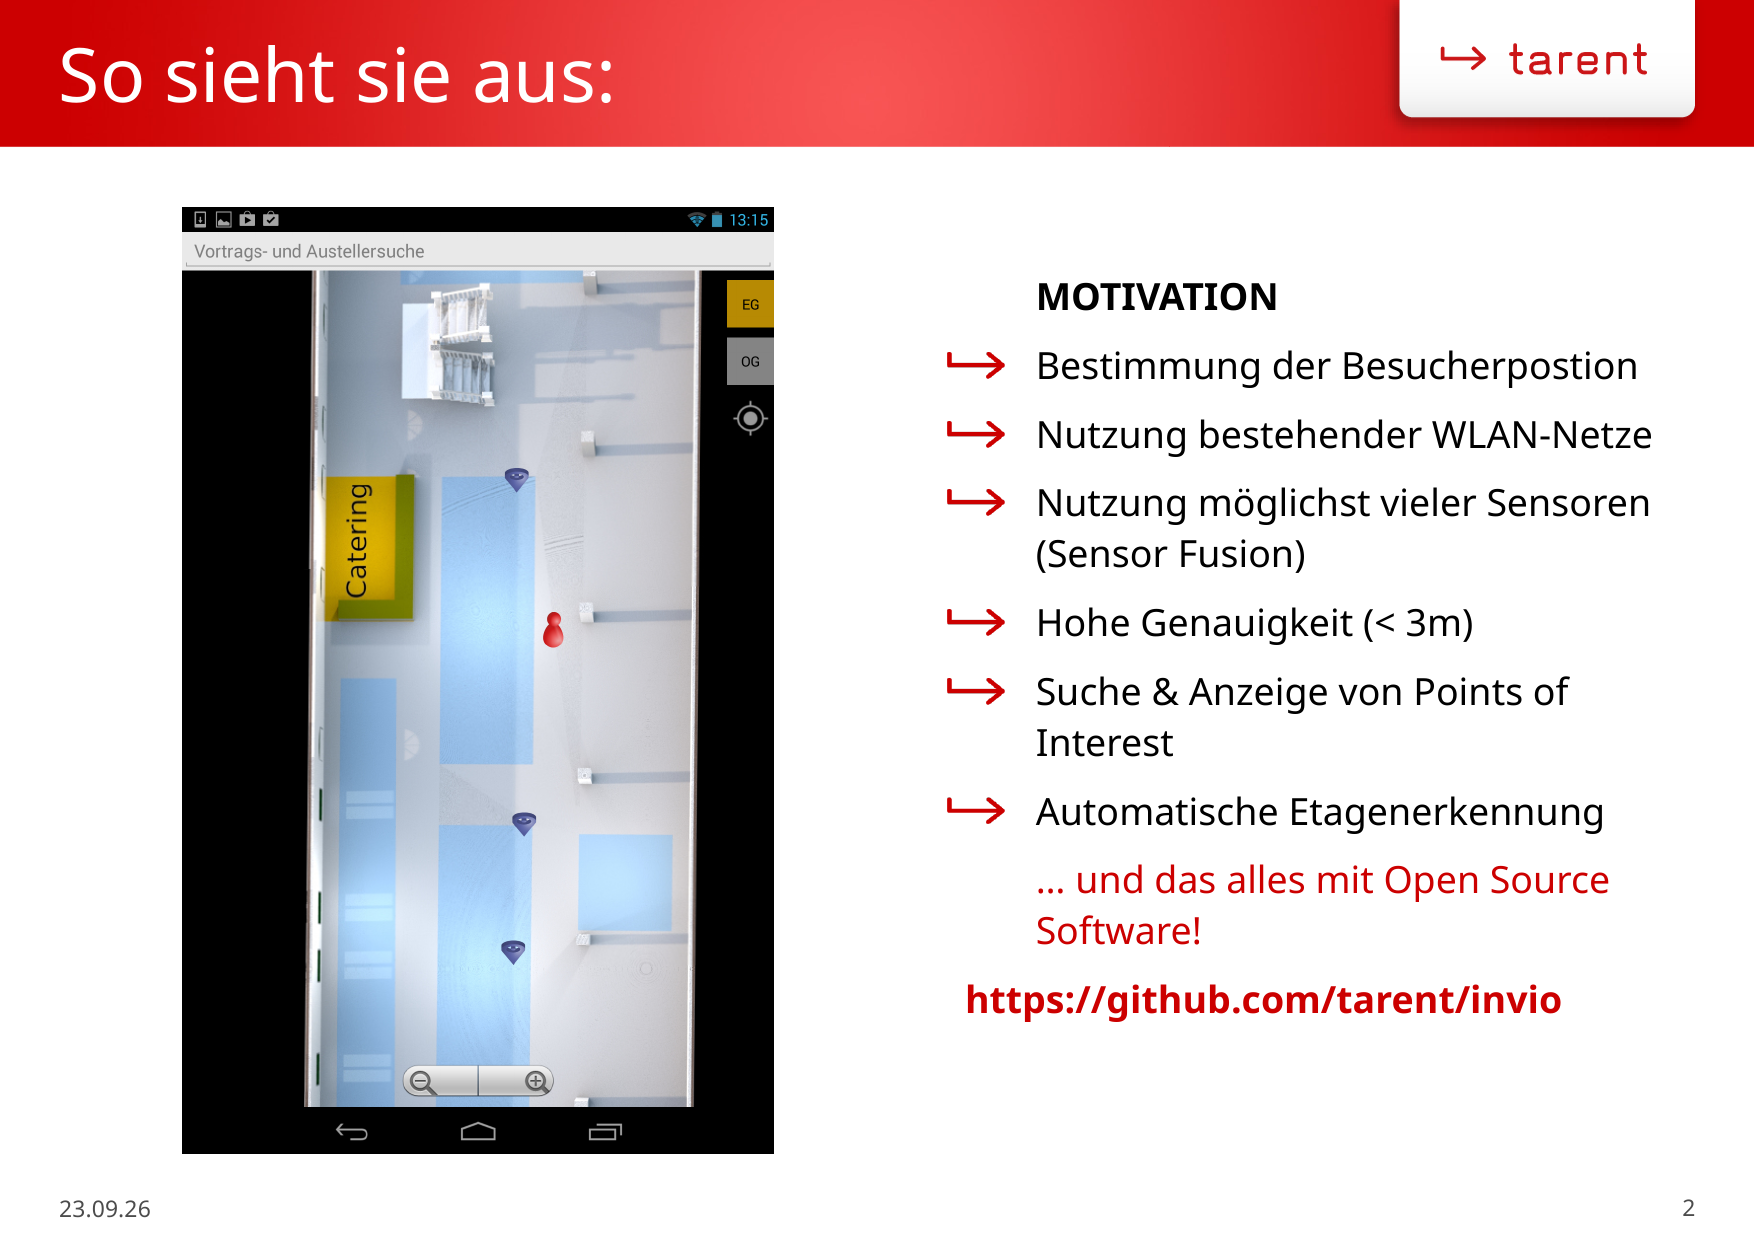

# So sieht sie aus:
MOTIVATION
Bestimmung der Besucherpostion
Nutzung bestehender WLAN-Netze
Nutzung möglichst vieler Sensoren (Sensor Fusion)
Hohe Genauigkeit (< 3m)
Suche & Anzeige von Points of Interest
Automatische Etagenerkennung
… und das alles mit Open Source Software!
https://github.com/tarent/invio